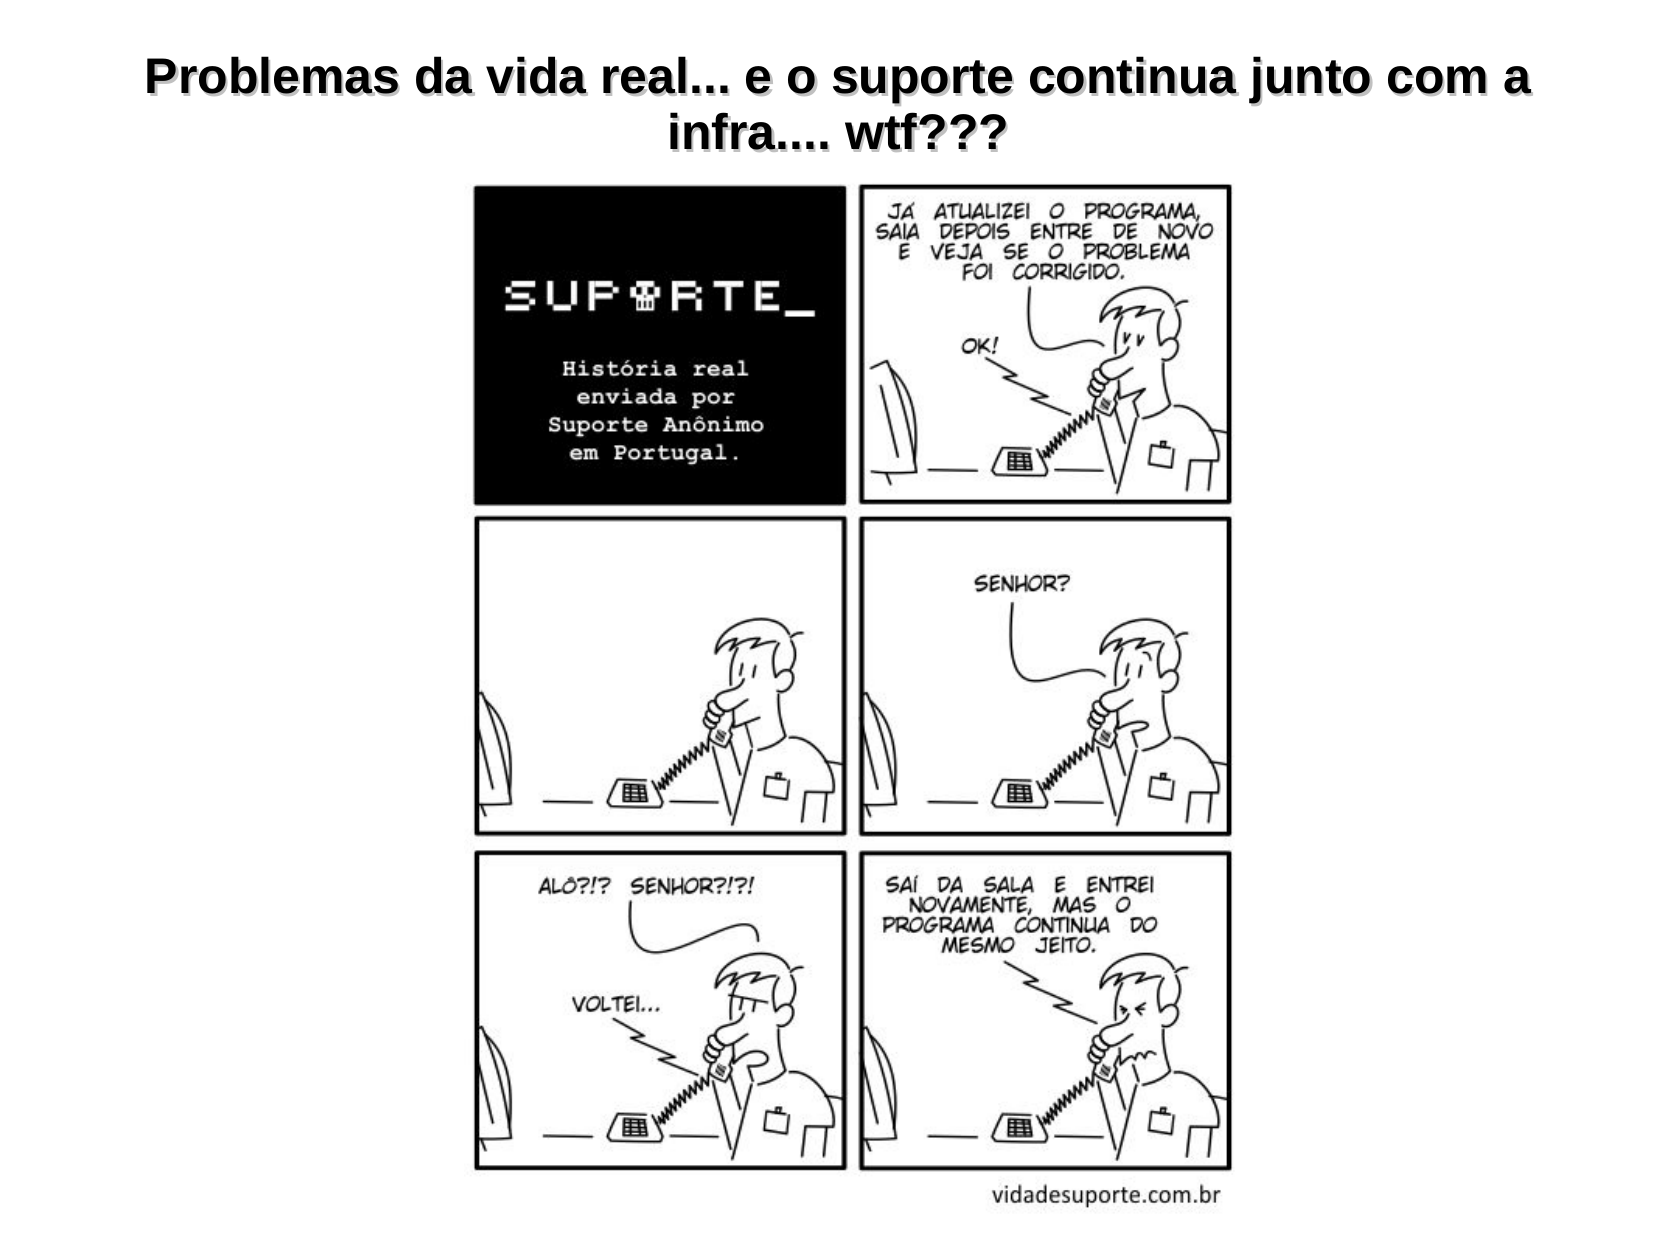

Problemas da vida real... e o suporte continua junto com a infra.... wtf???